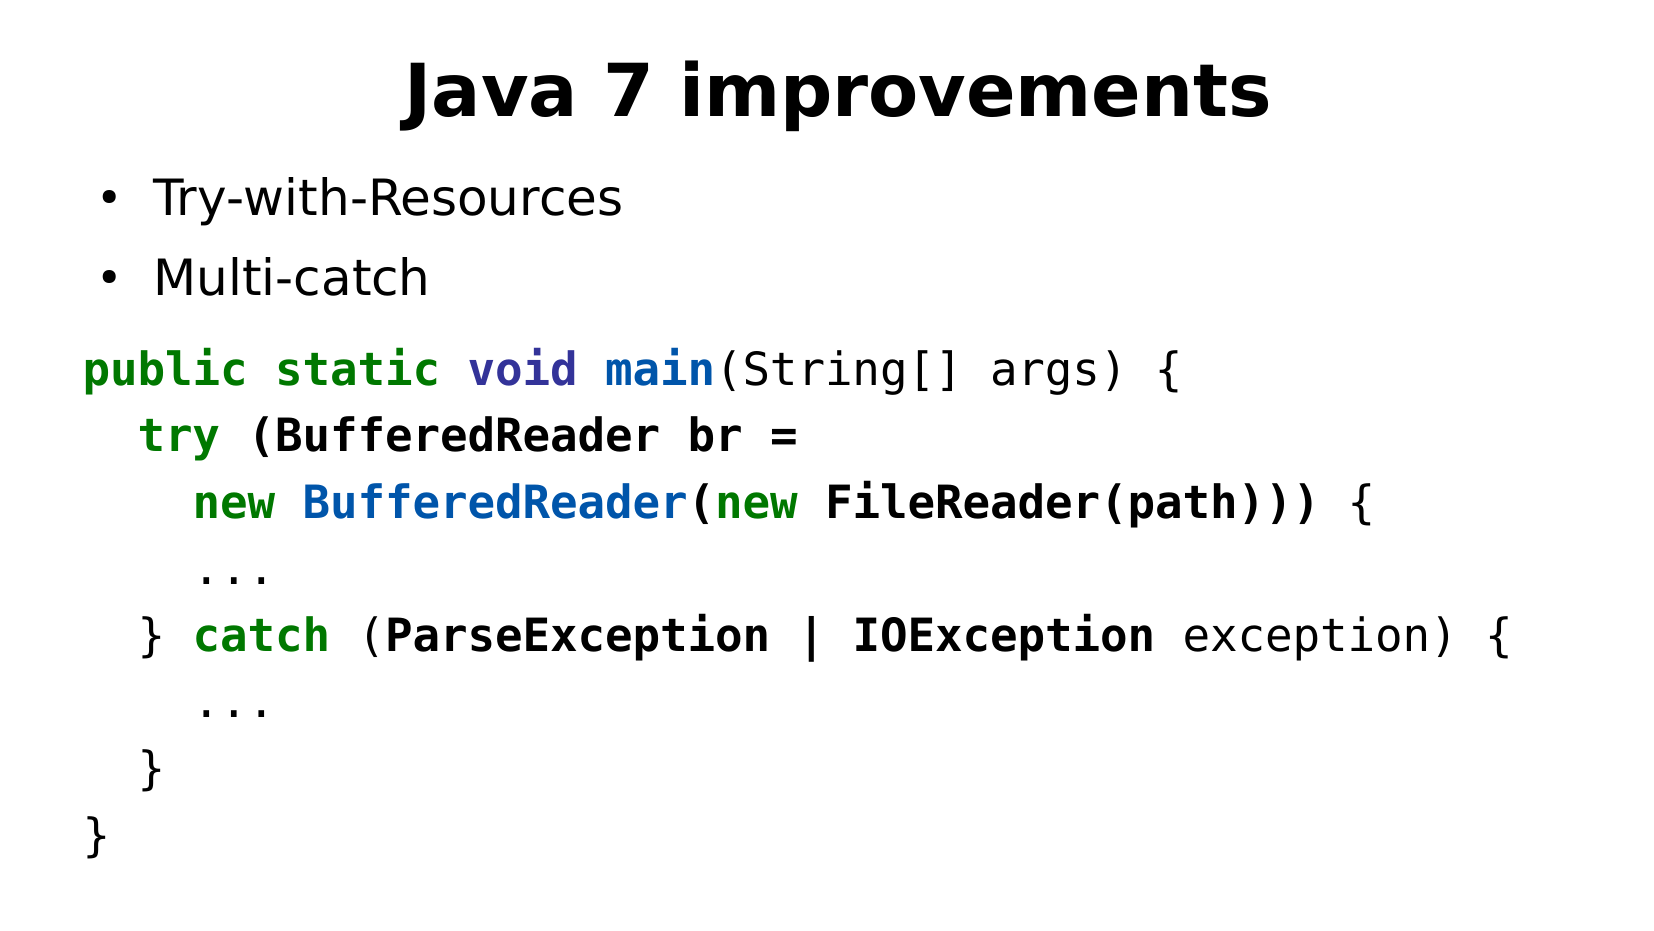

# Java 7 improvements
Try-with-Resources
Multi-catch
public static void main(String[] args) {
 try (BufferedReader br =
 new BufferedReader(new FileReader(path))) {
 ...
 } catch (ParseException | IOException exception) {
 ...
 }
}